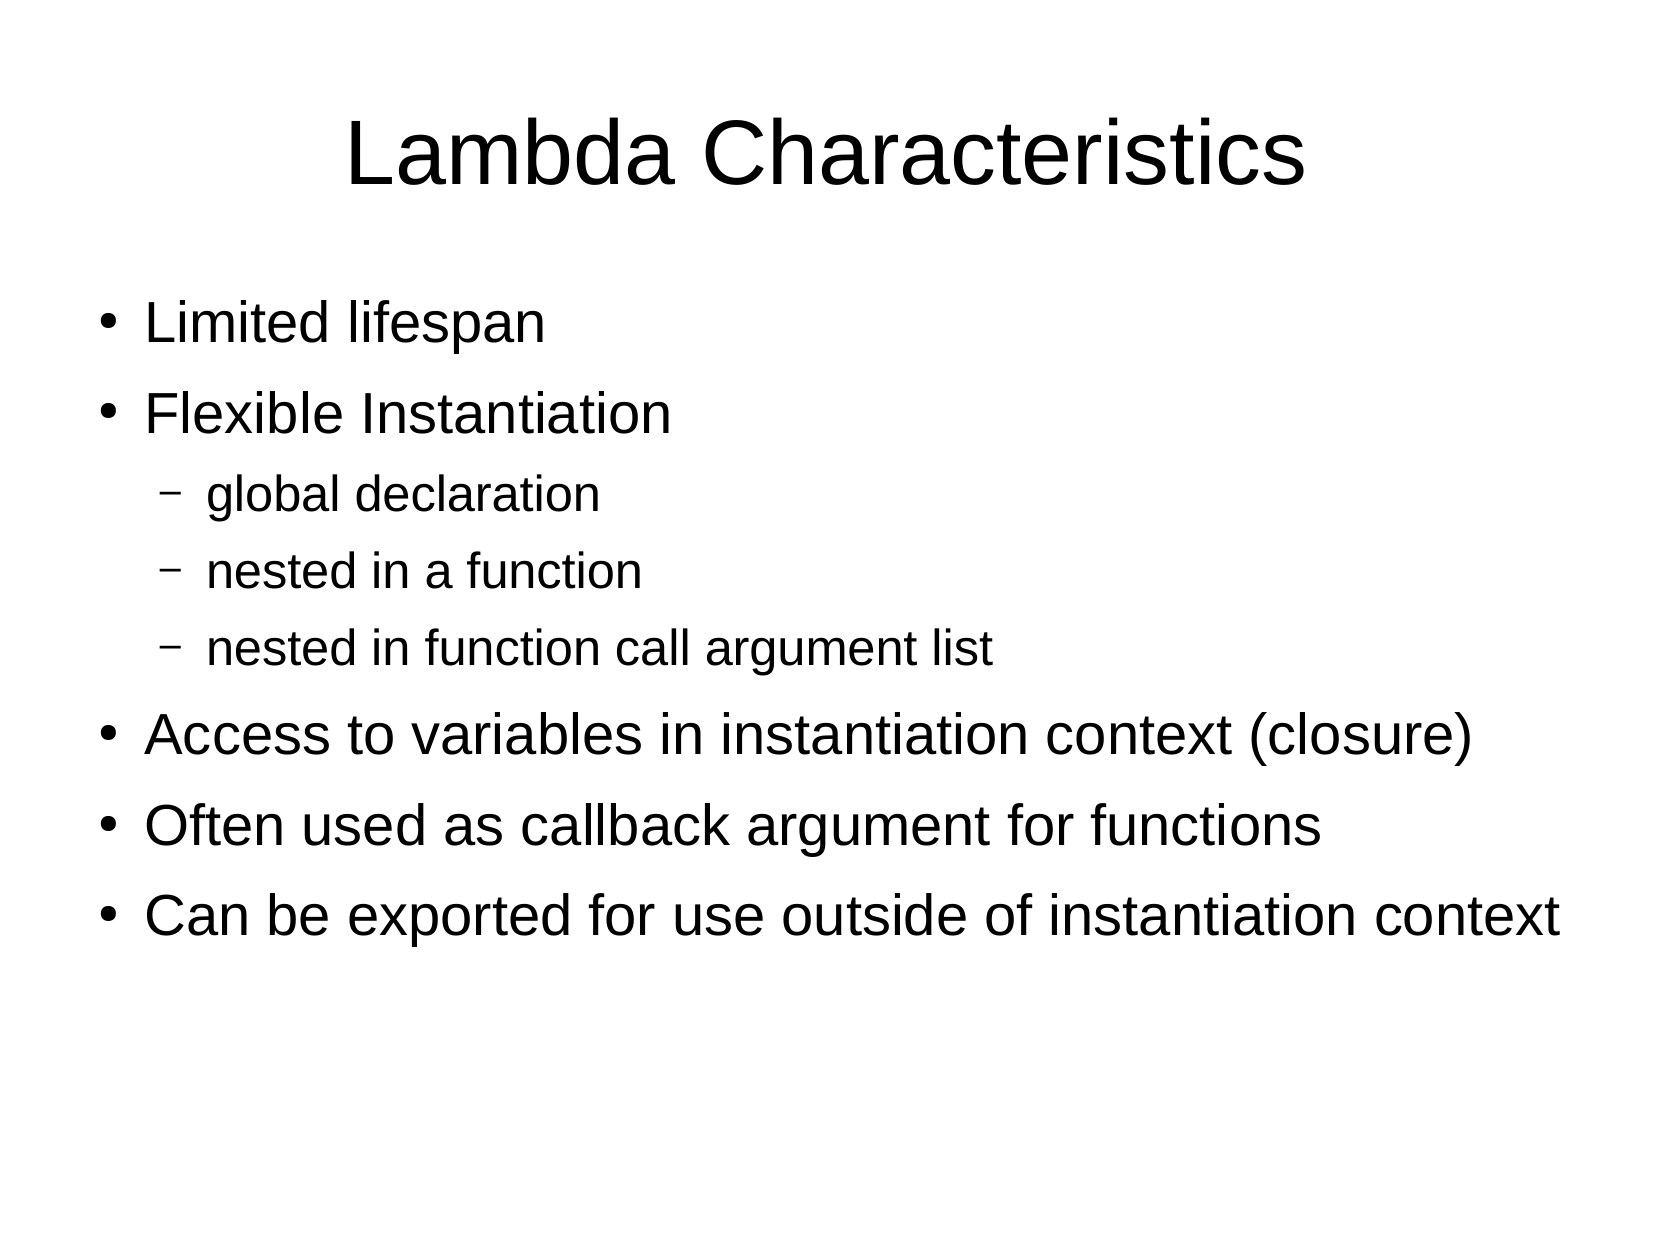

# Lambda Characteristics
Limited lifespan
Flexible Instantiation
global declaration
nested in a function
nested in function call argument list
Access to variables in instantiation context (closure)
Often used as callback argument for functions
Can be exported for use outside of instantiation context